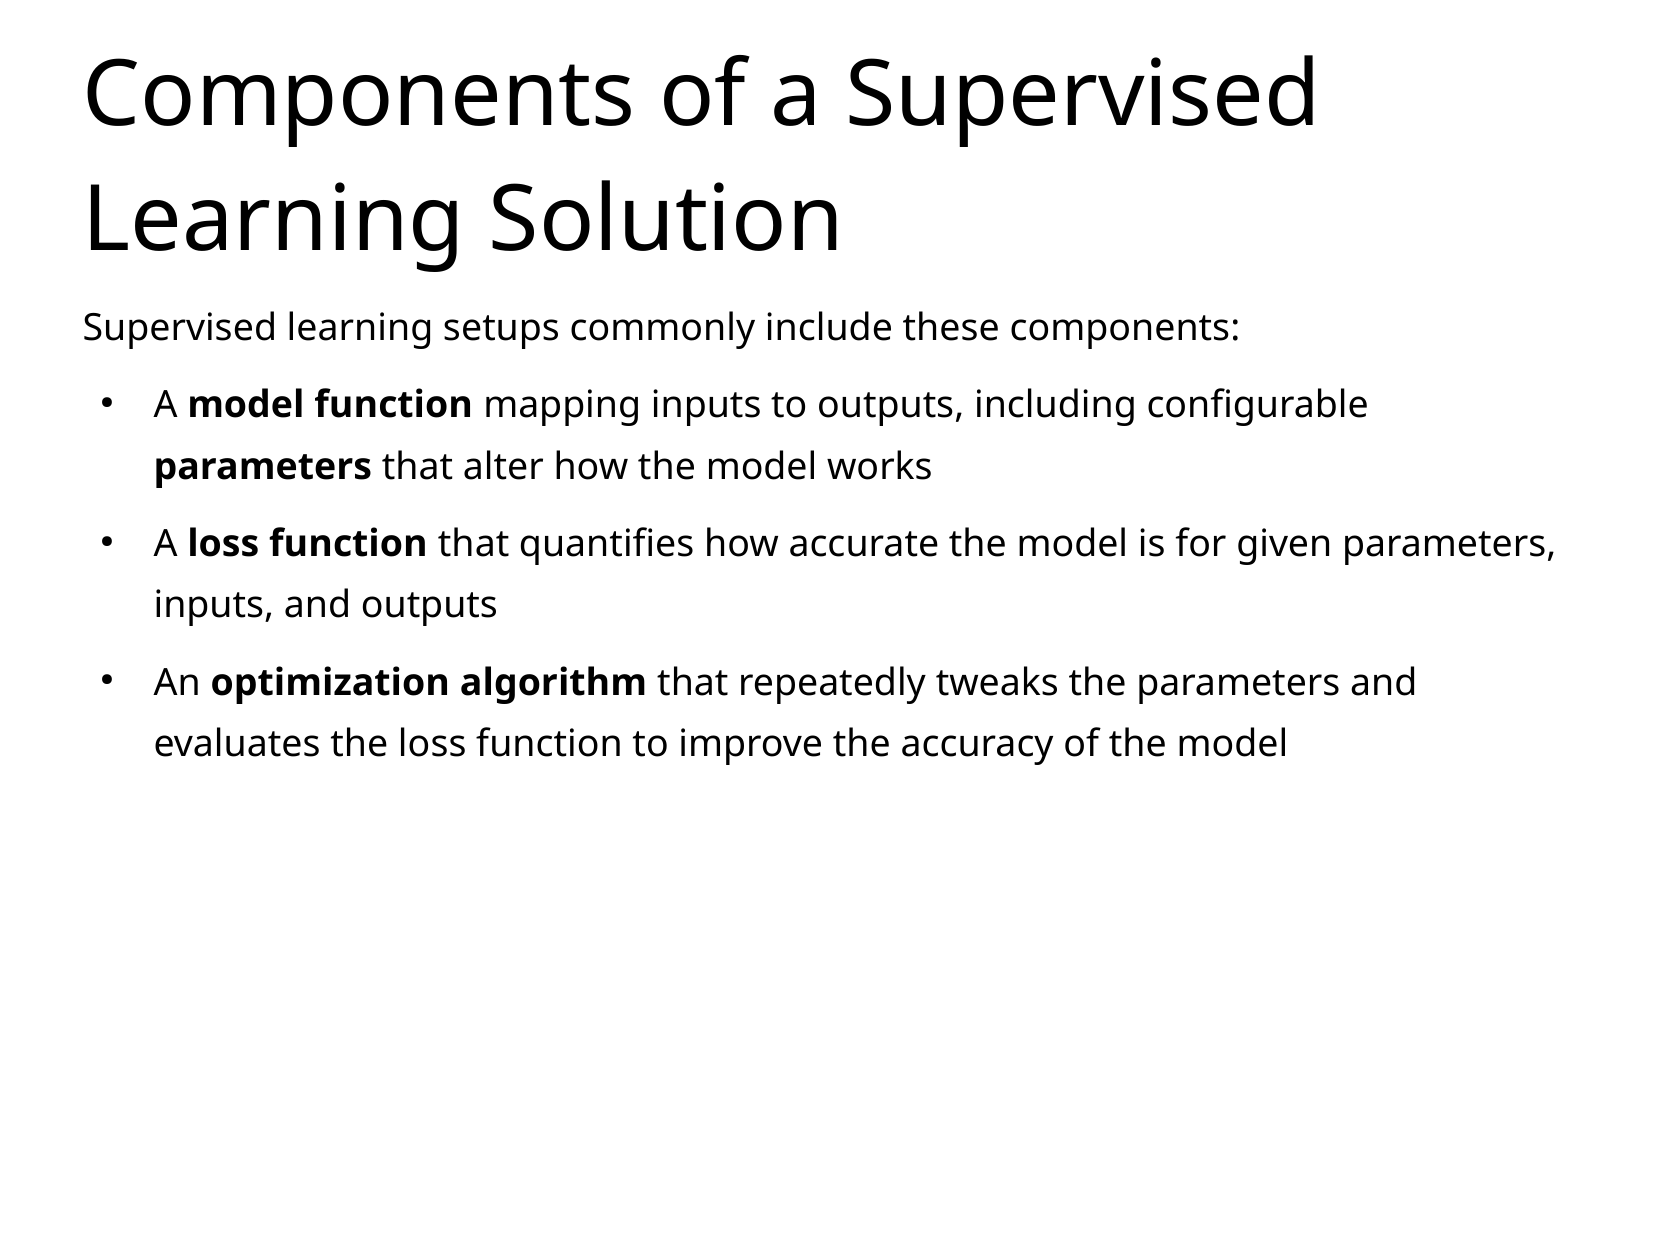

# Components of a Supervised Learning Solution
Supervised learning setups commonly include these components:
A model function mapping inputs to outputs, including configurable parameters that alter how the model works
A loss function that quantifies how accurate the model is for given parameters, inputs, and outputs
An optimization algorithm that repeatedly tweaks the parameters and evaluates the loss function to improve the accuracy of the model